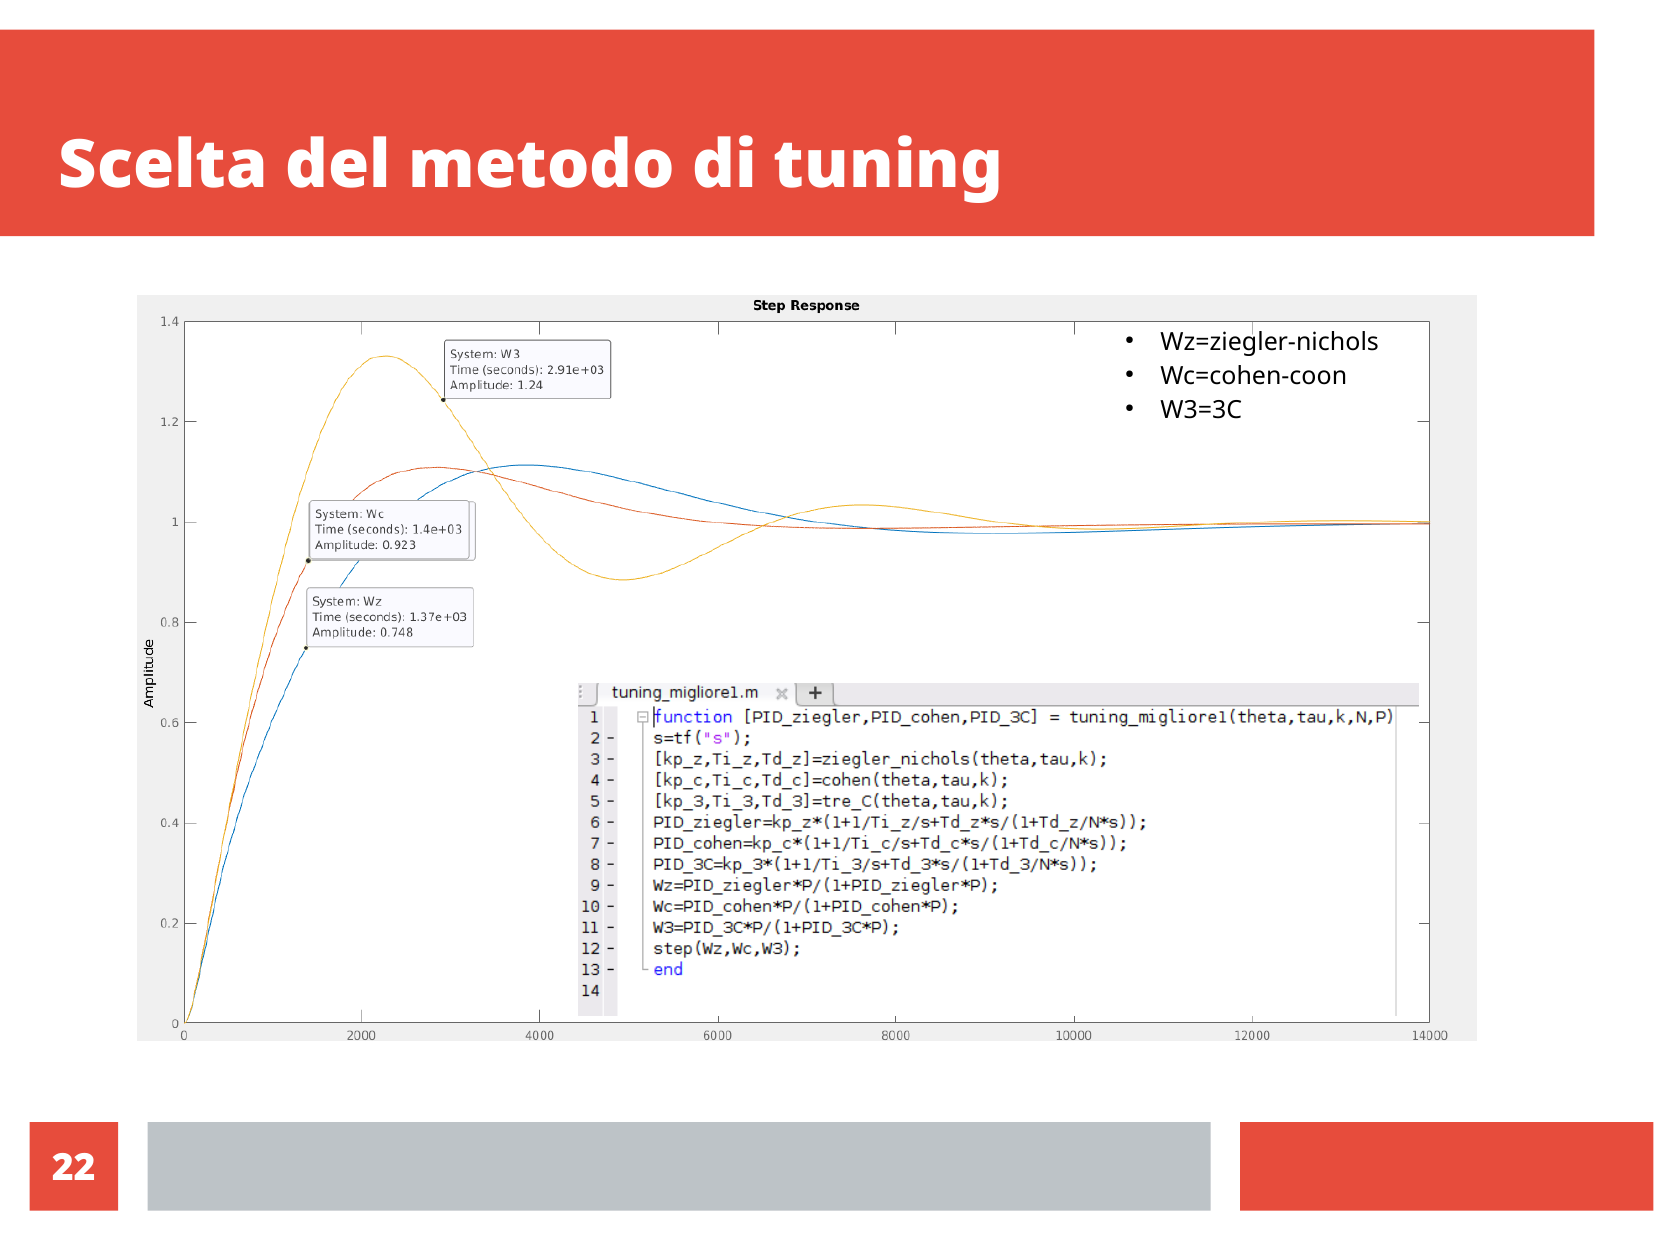

# Scelta del metodo di tuning
Wz=ziegler-nichols
Wc=cohen-coon
W3=3C
Time (p.u.)
22